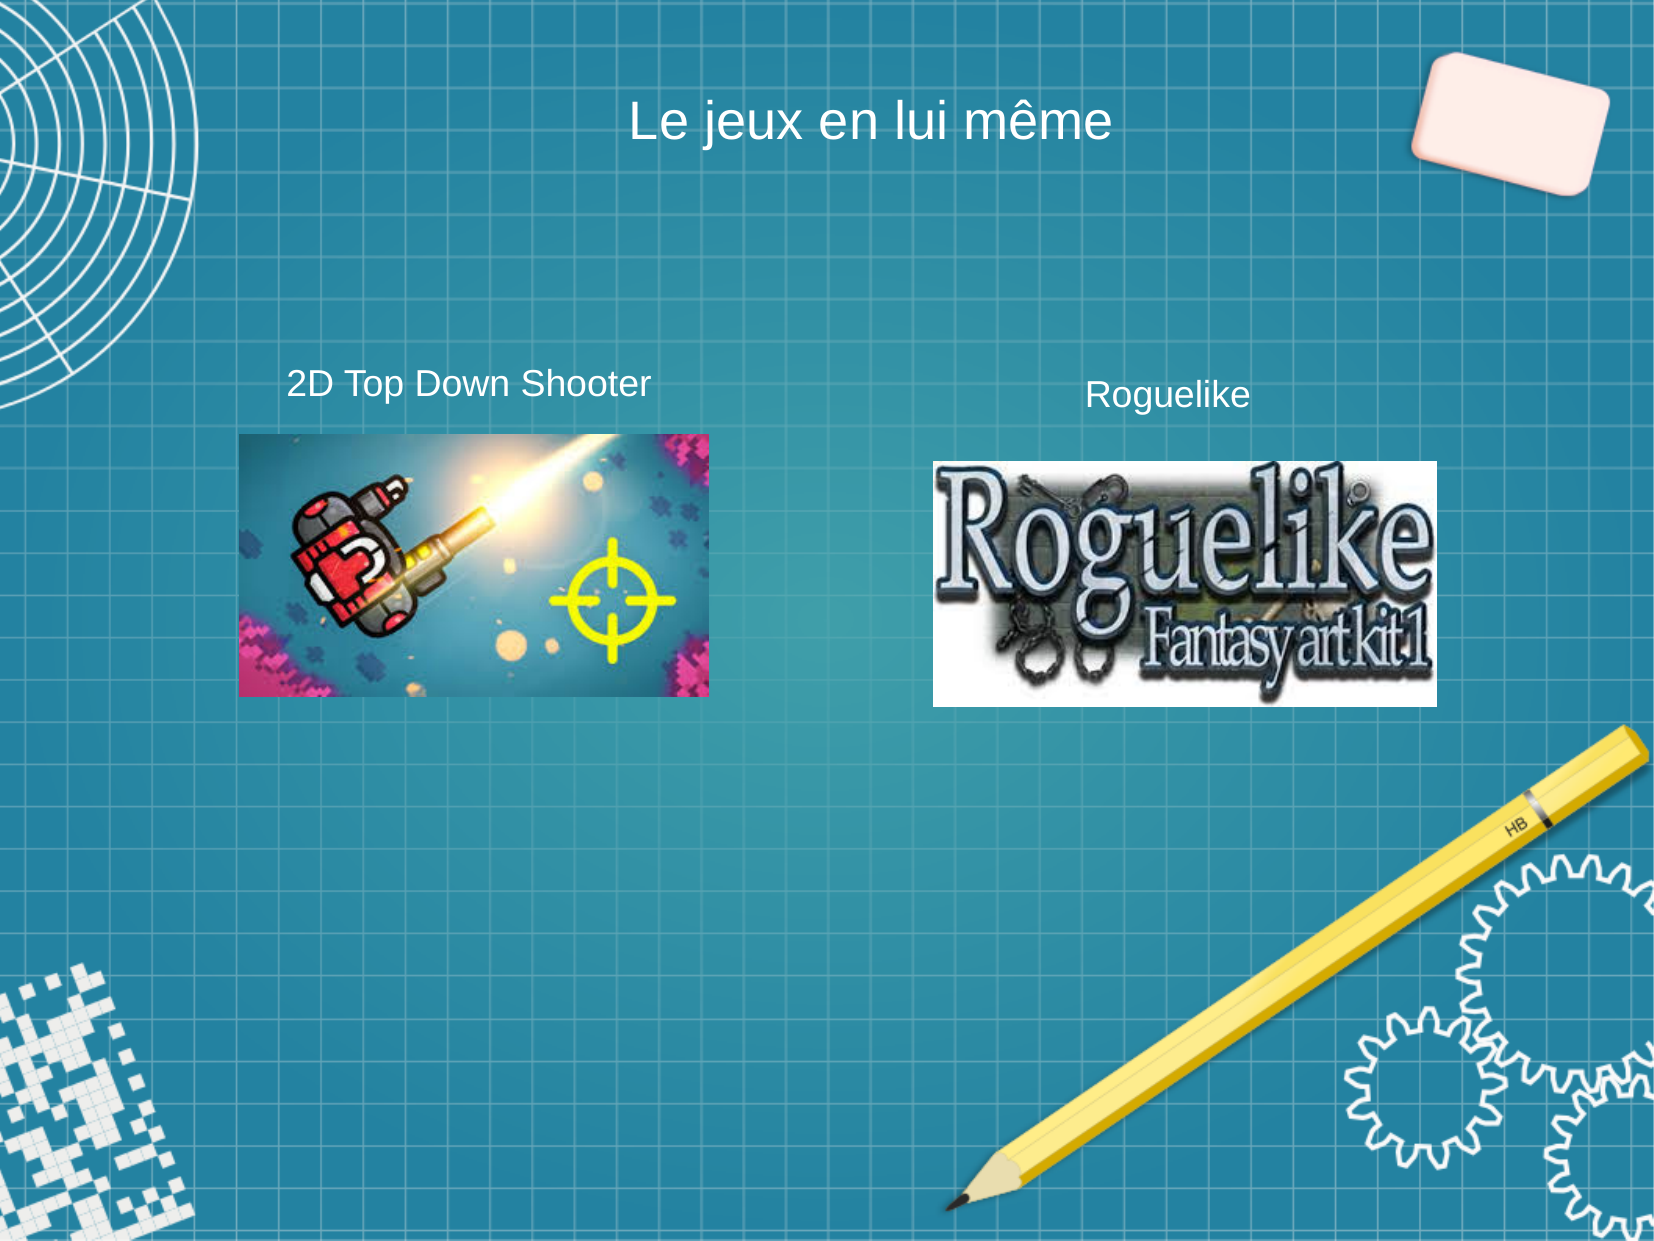

Le jeux en lui même
2D Top Down Shooter
Roguelike